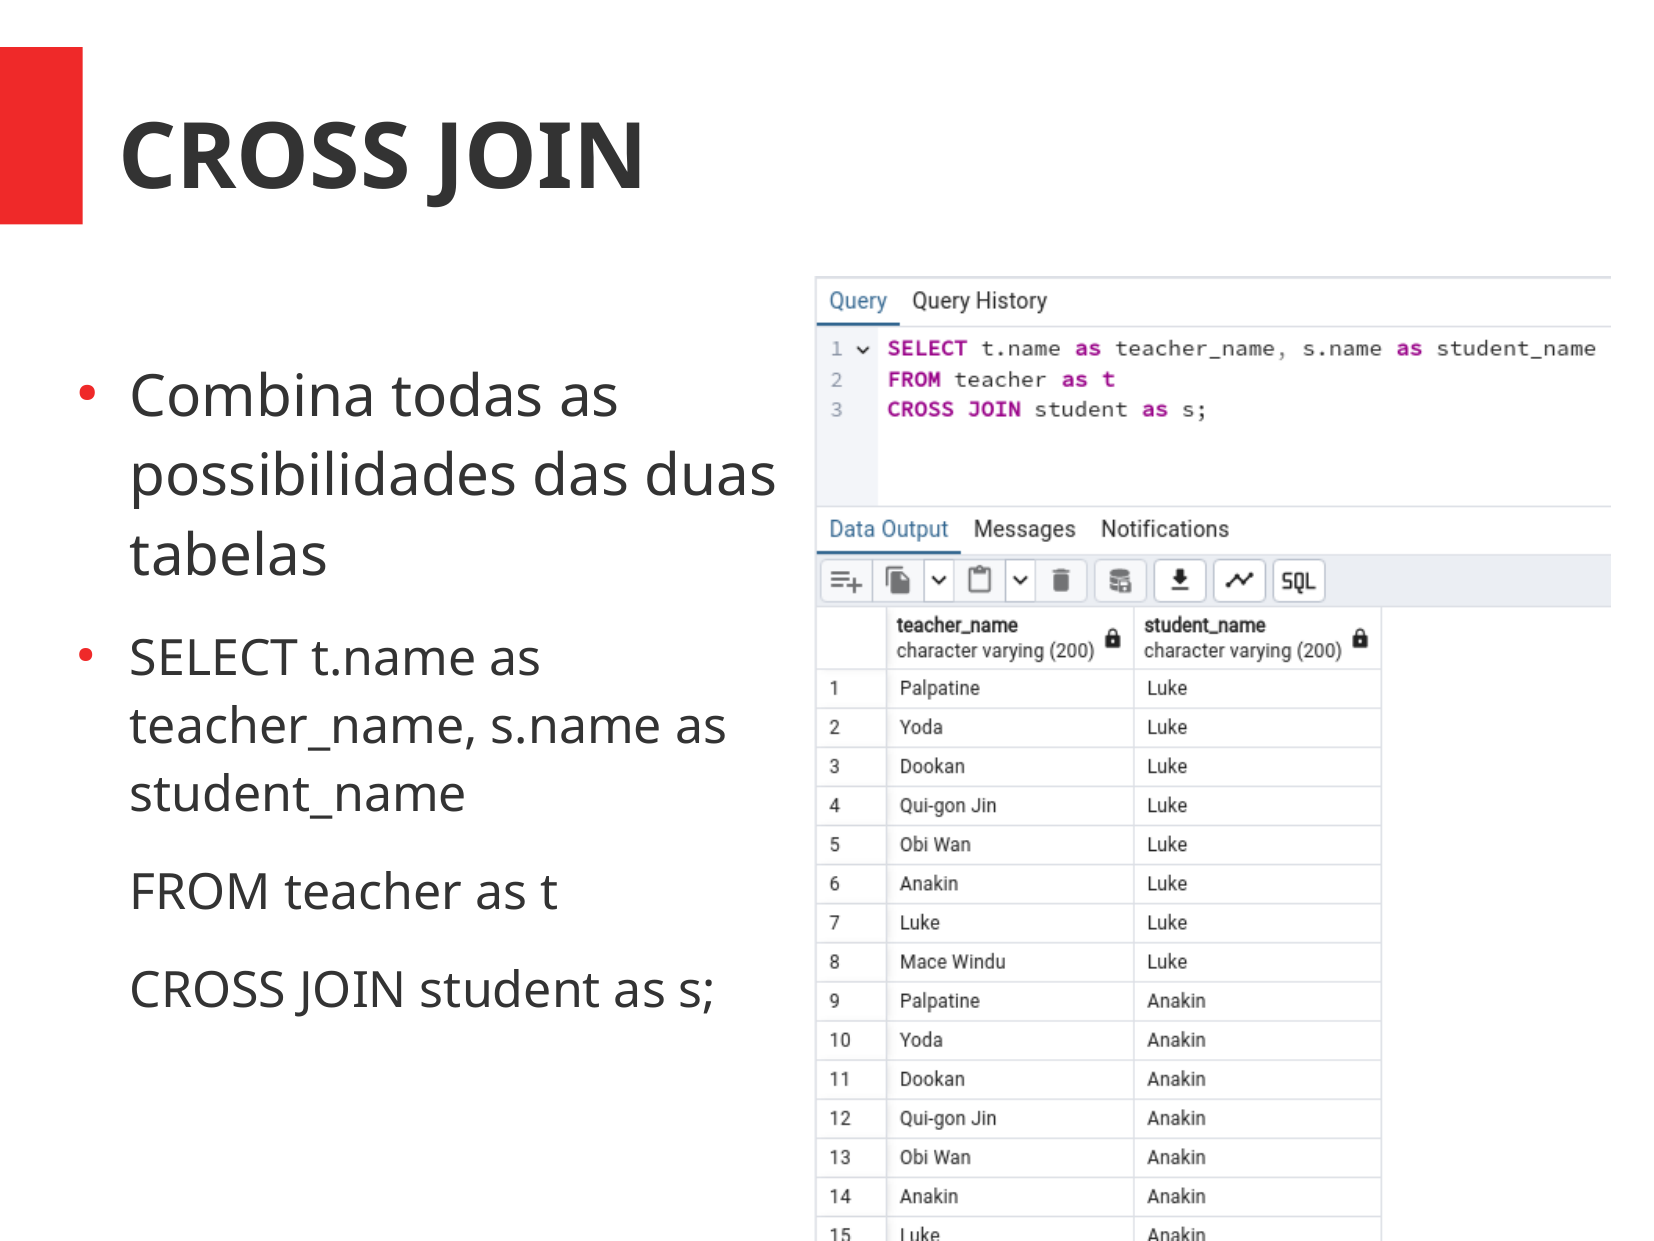

# CROSS JOIN
Combina todas as possibilidades das duas tabelas
SELECT t.name as teacher_name, s.name as student_name
FROM teacher as t
CROSS JOIN student as s;
21